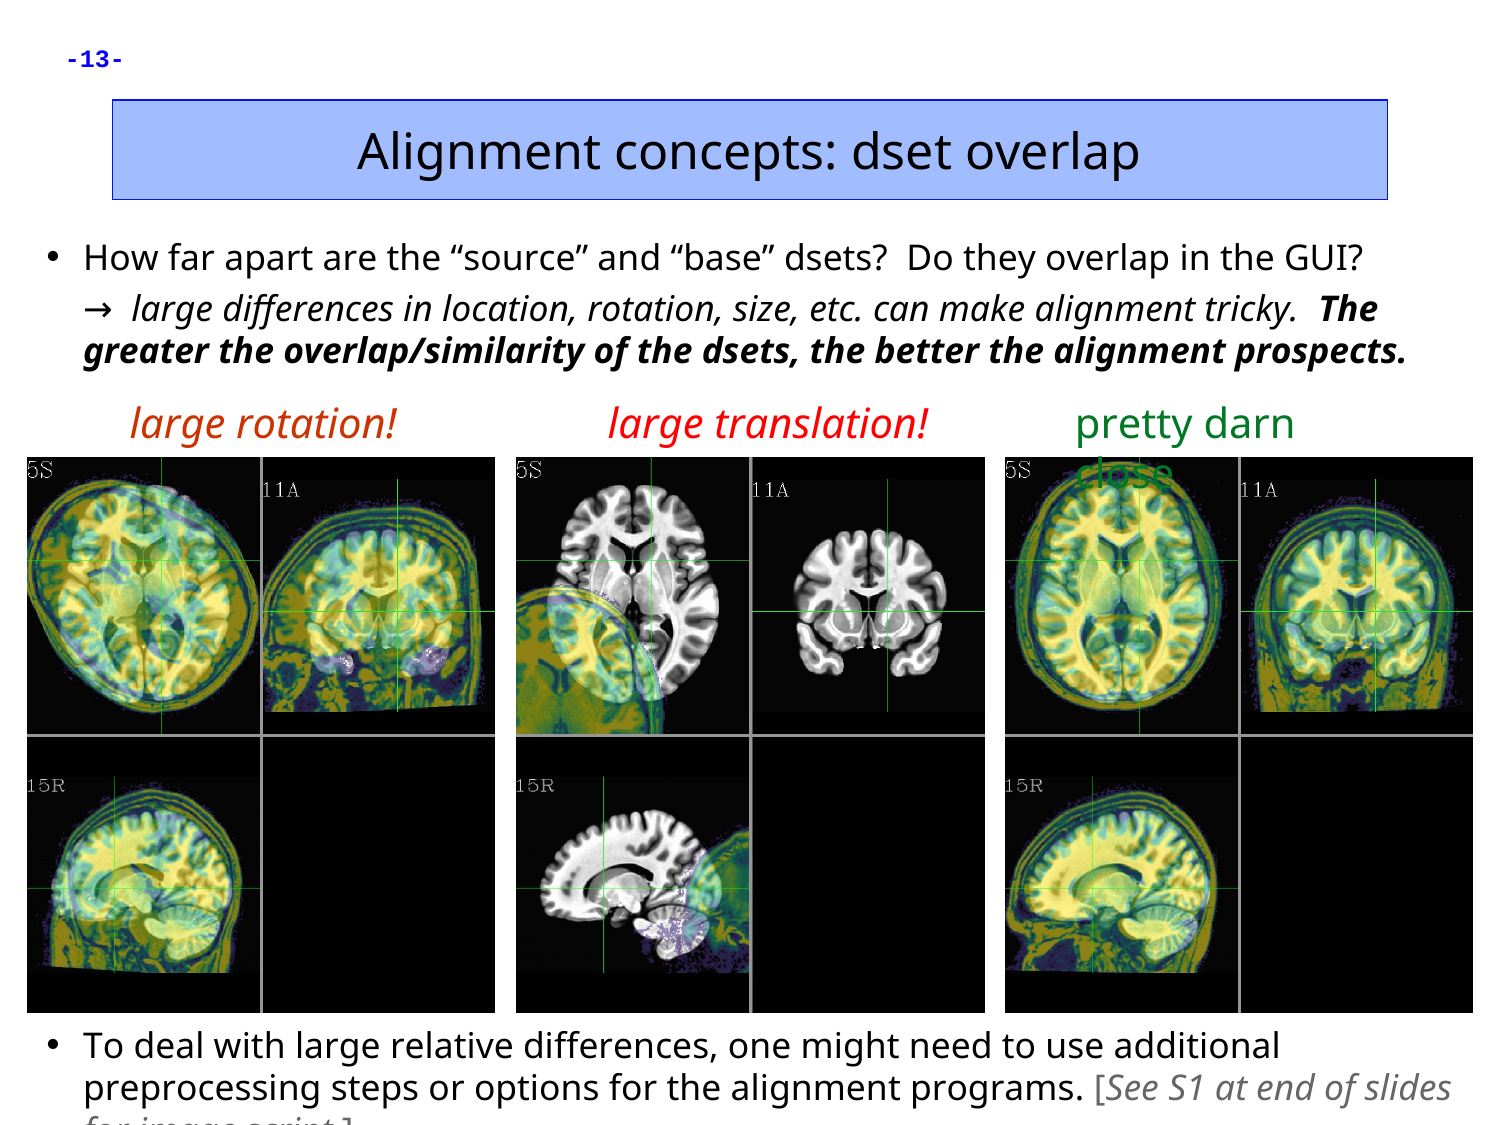

Alignment concepts: dset overlap
How far apart are the “source” and “base” dsets? Do they overlap in the GUI?
→ large differences in location, rotation, size, etc. can make alignment tricky. The greater the overlap/similarity of the dsets, the better the alignment prospects.
large rotation!
large translation!
pretty darn close
To deal with large relative differences, one might need to use additional preprocessing steps or options for the alignment programs. [See S1 at end of slides for image script.]